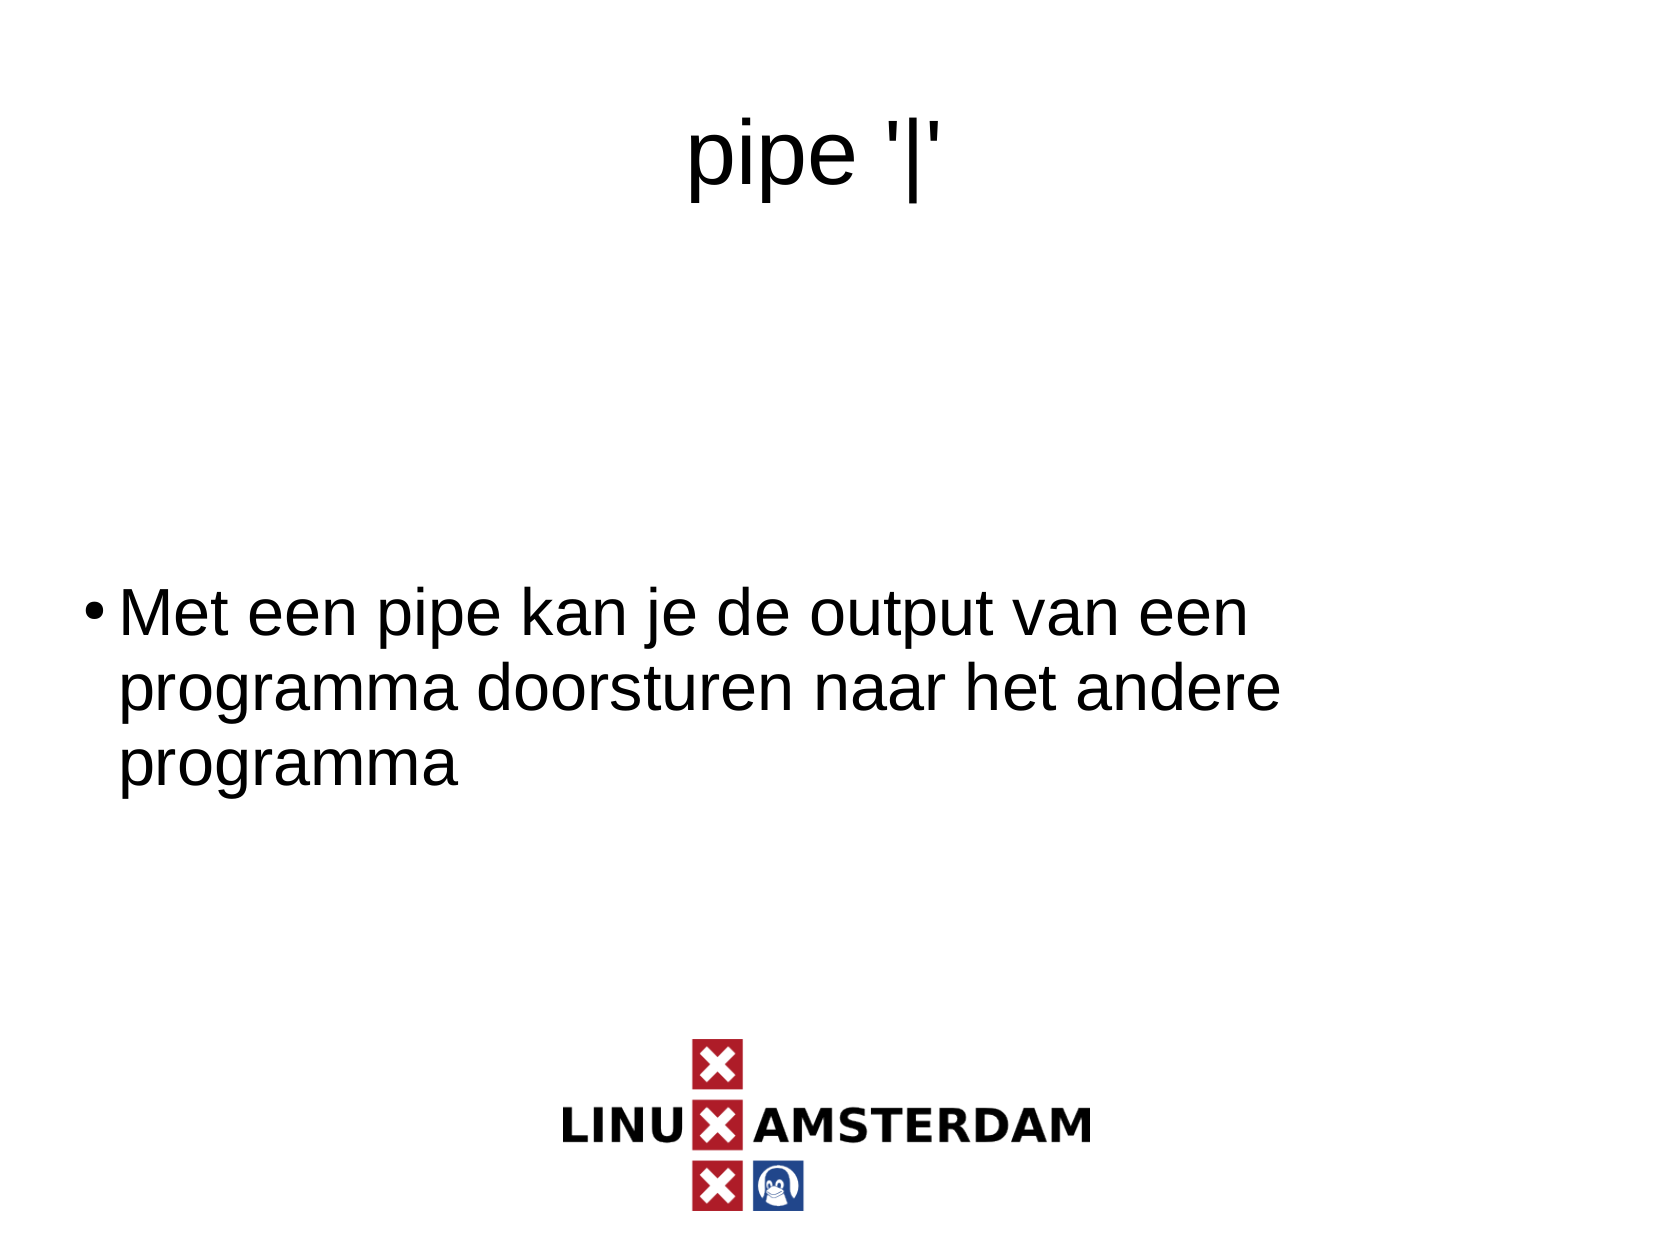

# pipe '|'
Met een pipe kan je de output van een programma doorsturen naar het andere programma